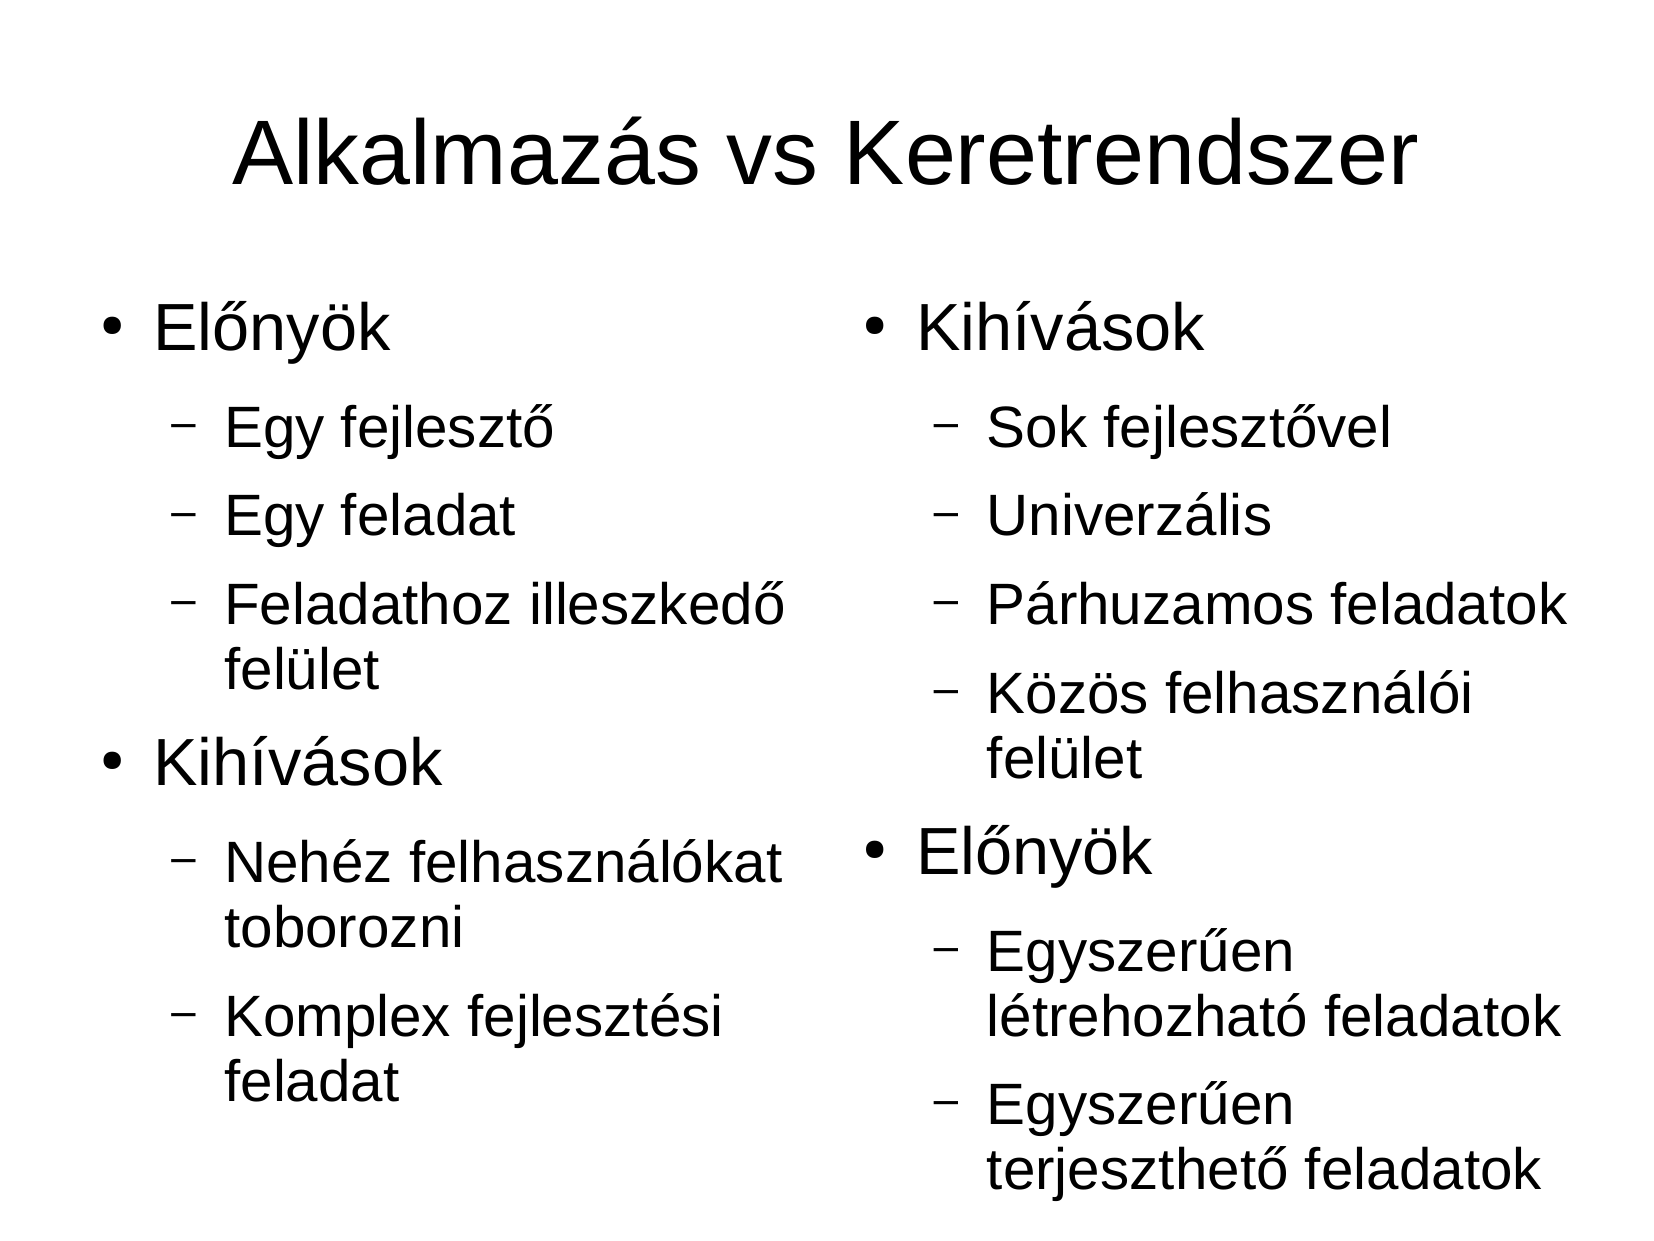

# Alkalmazás vs Keretrendszer
Előnyök
Egy fejlesztő
Egy feladat
Feladathoz illeszkedő felület
Kihívások
Nehéz felhasználókat toborozni
Komplex fejlesztési feladat
Kihívások
Sok fejlesztővel
Univerzális
Párhuzamos feladatok
Közös felhasználói felület
Előnyök
Egyszerűen létrehozható feladatok
Egyszerűen terjeszthető feladatok